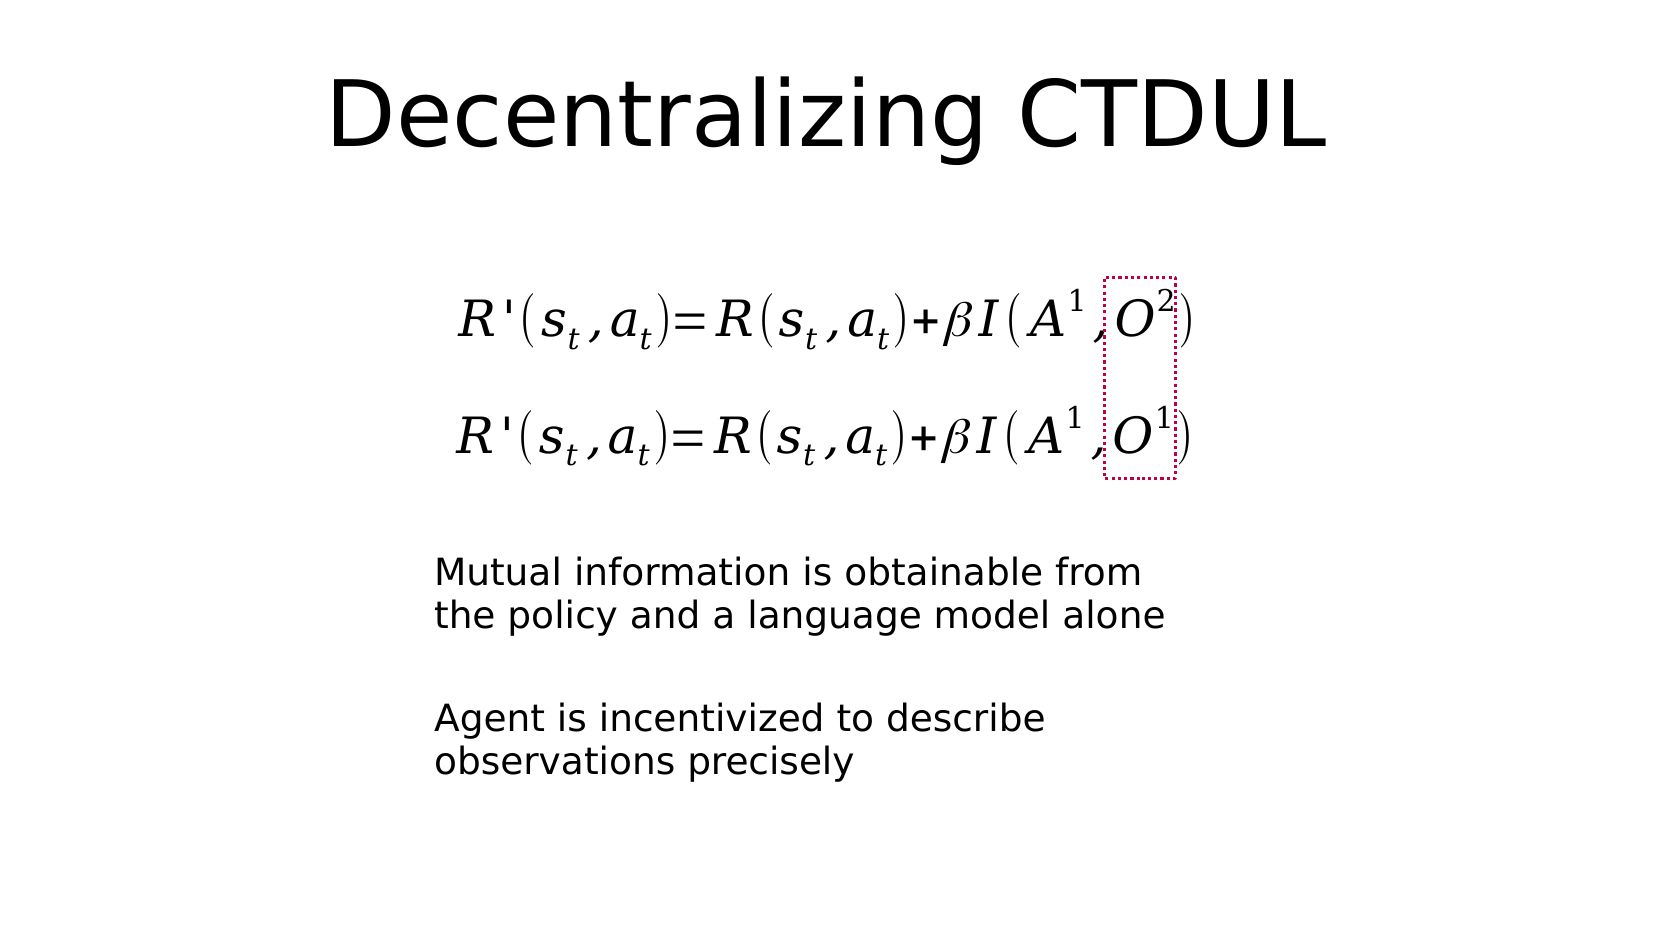

# Decentralizing CTDUL
Mutual information is obtainable from
the policy and a language model alone
Agent is incentivized to describe
observations precisely